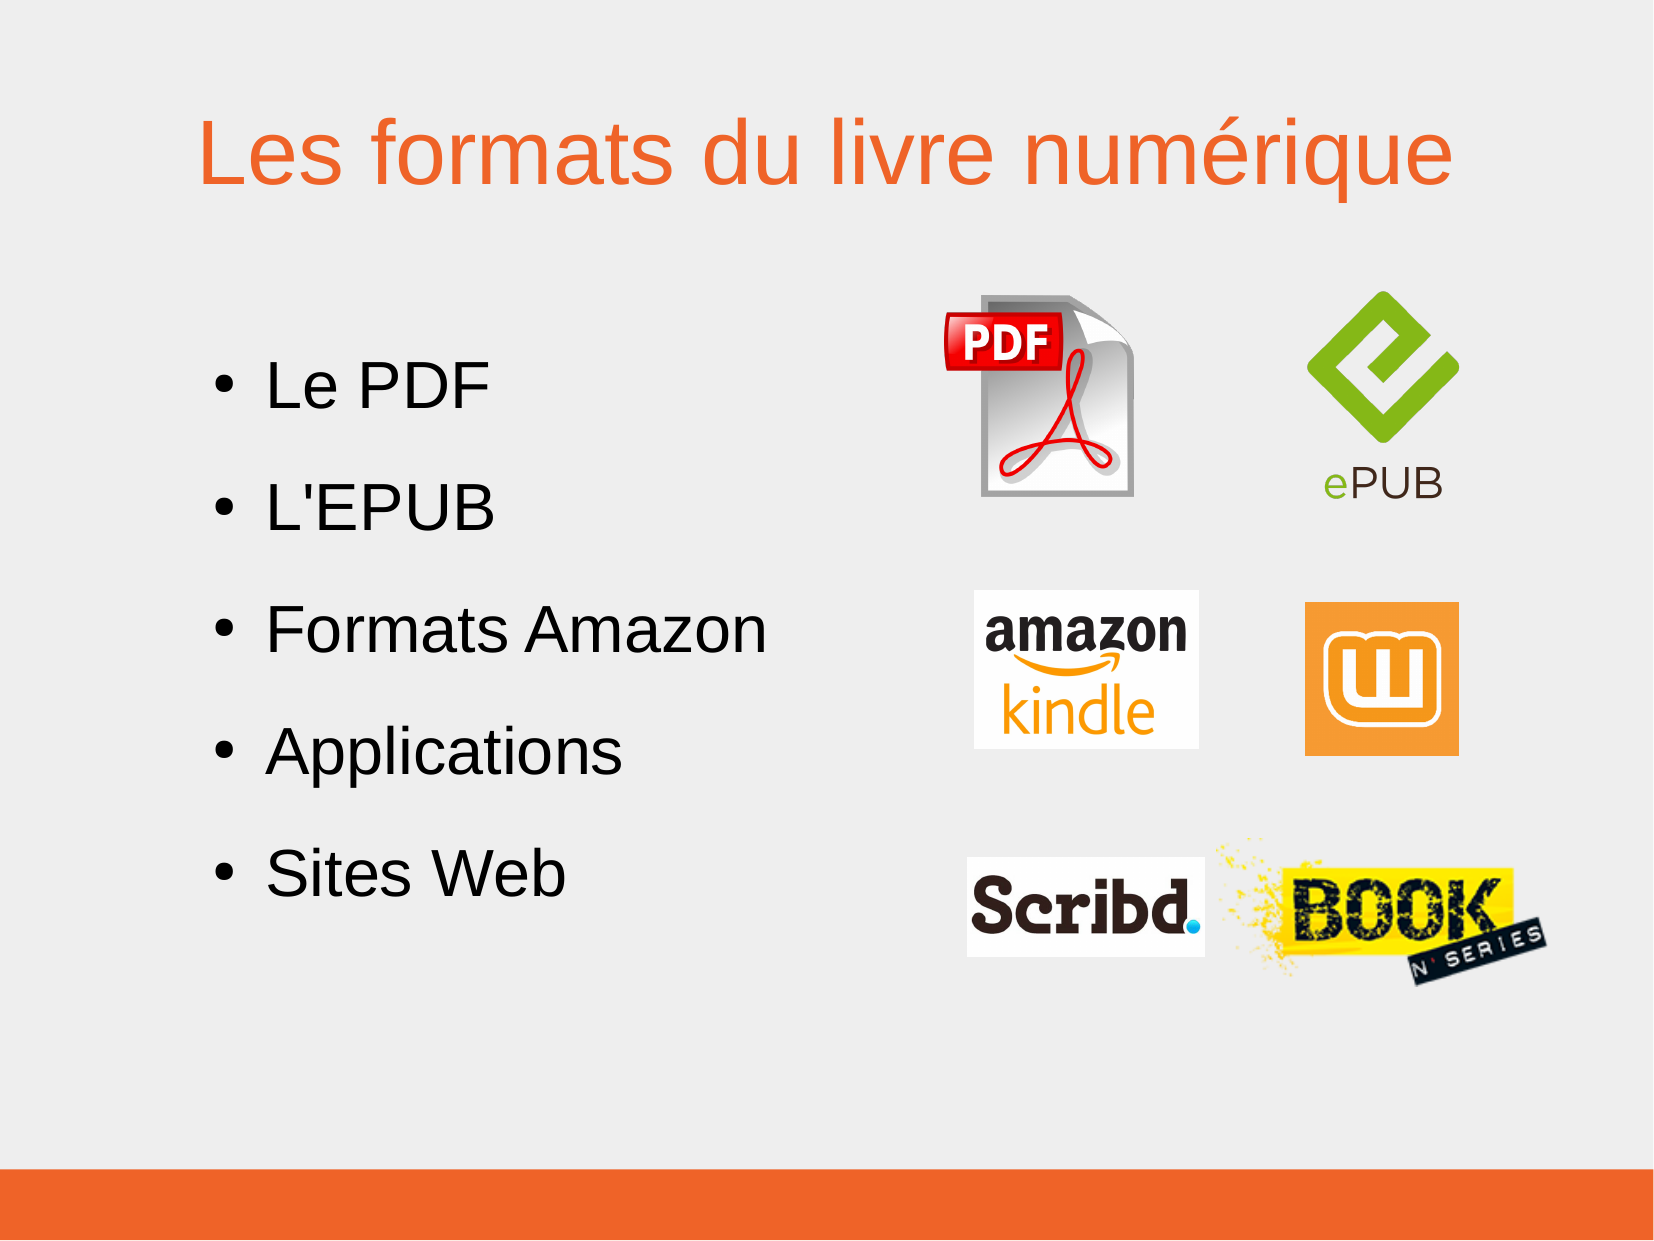

# Les formats du livre numérique
Le PDF
L'EPUB
Formats Amazon
Applications
Sites Web